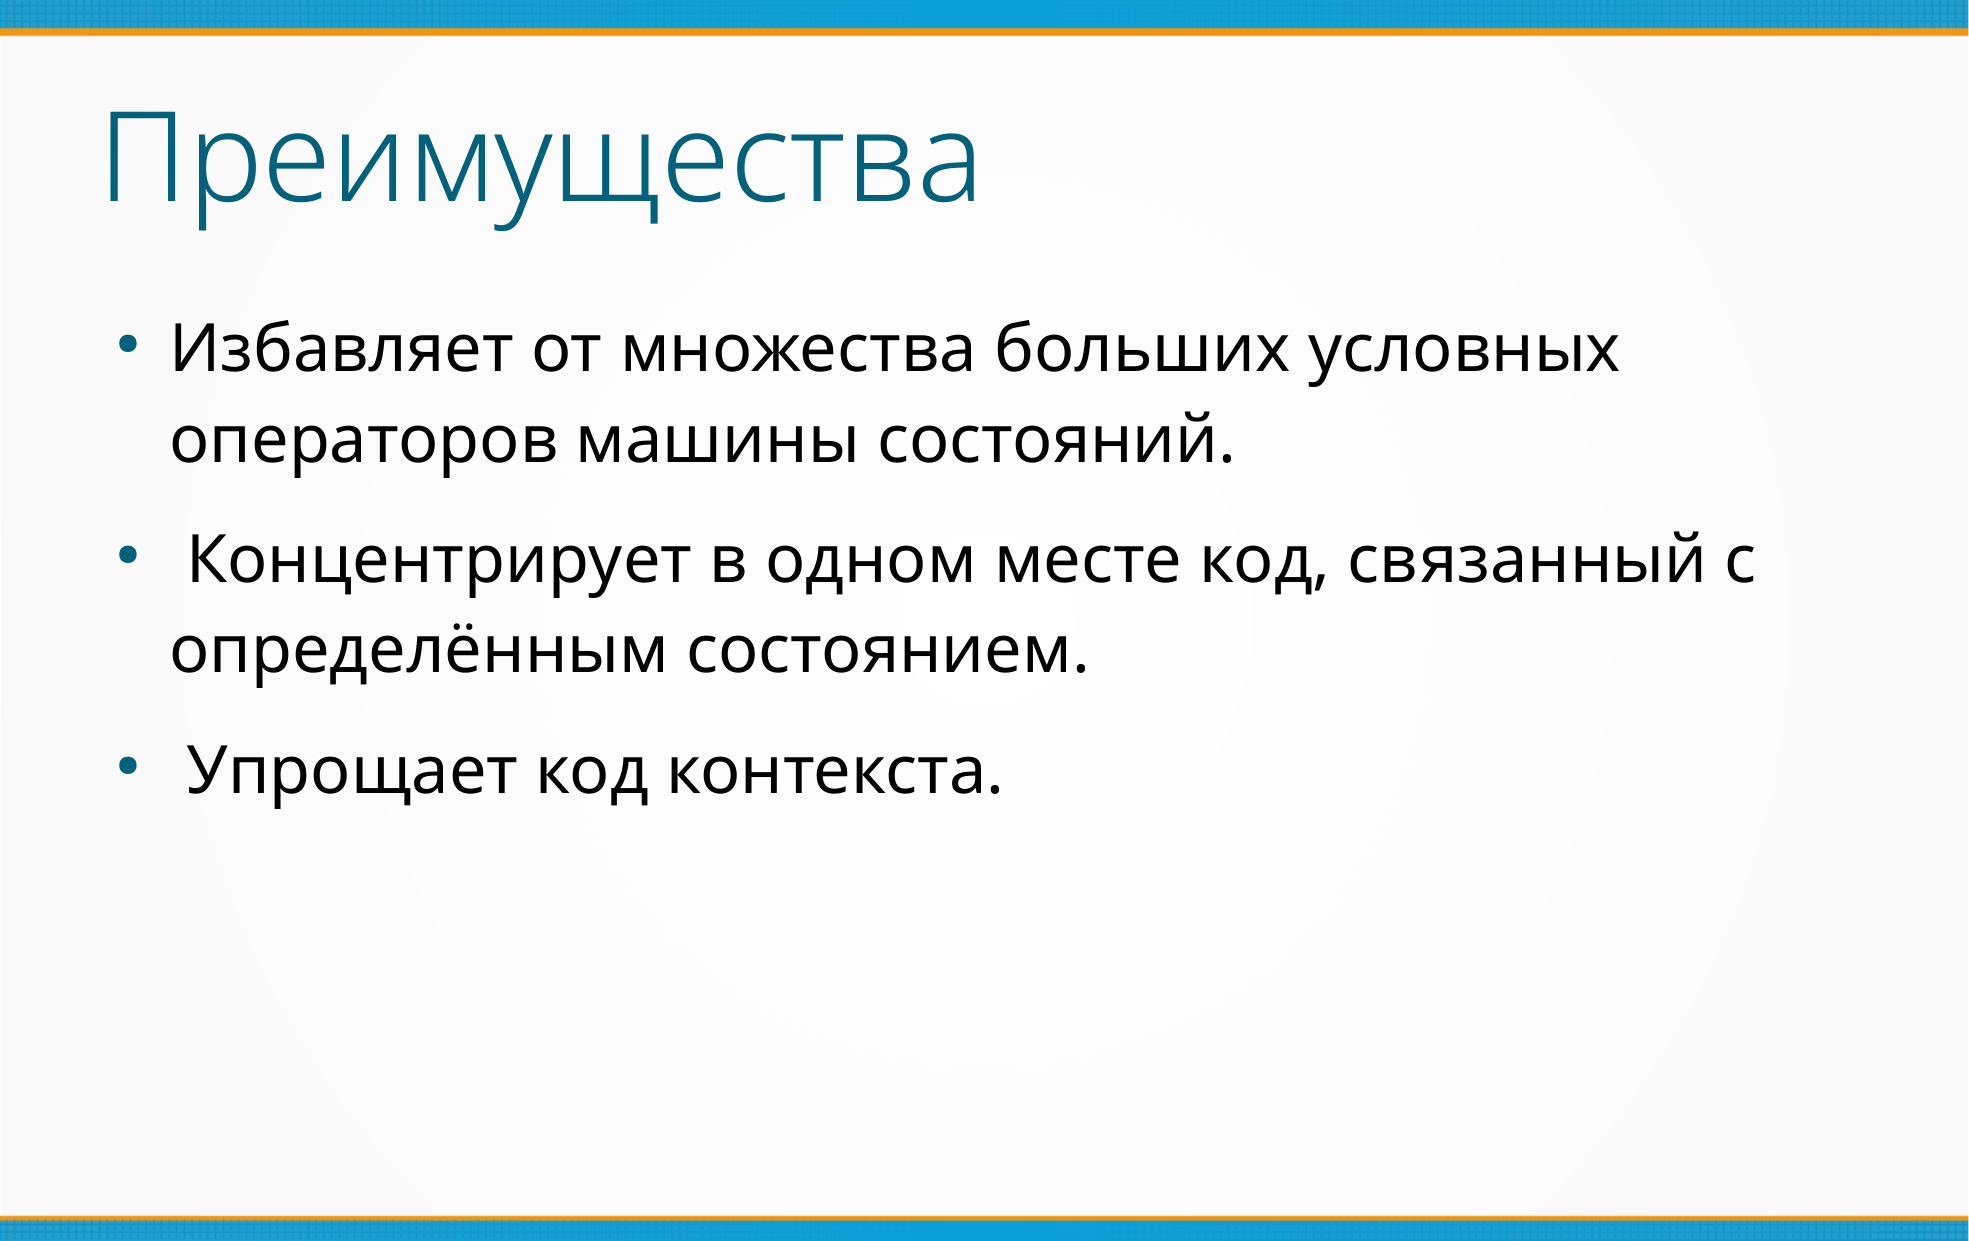

# Преимущества
Избавляет от множества больших условных операторов машины состояний.
 Концентрирует в одном месте код, связанный с определённым состоянием.
 Упрощает код контекста.